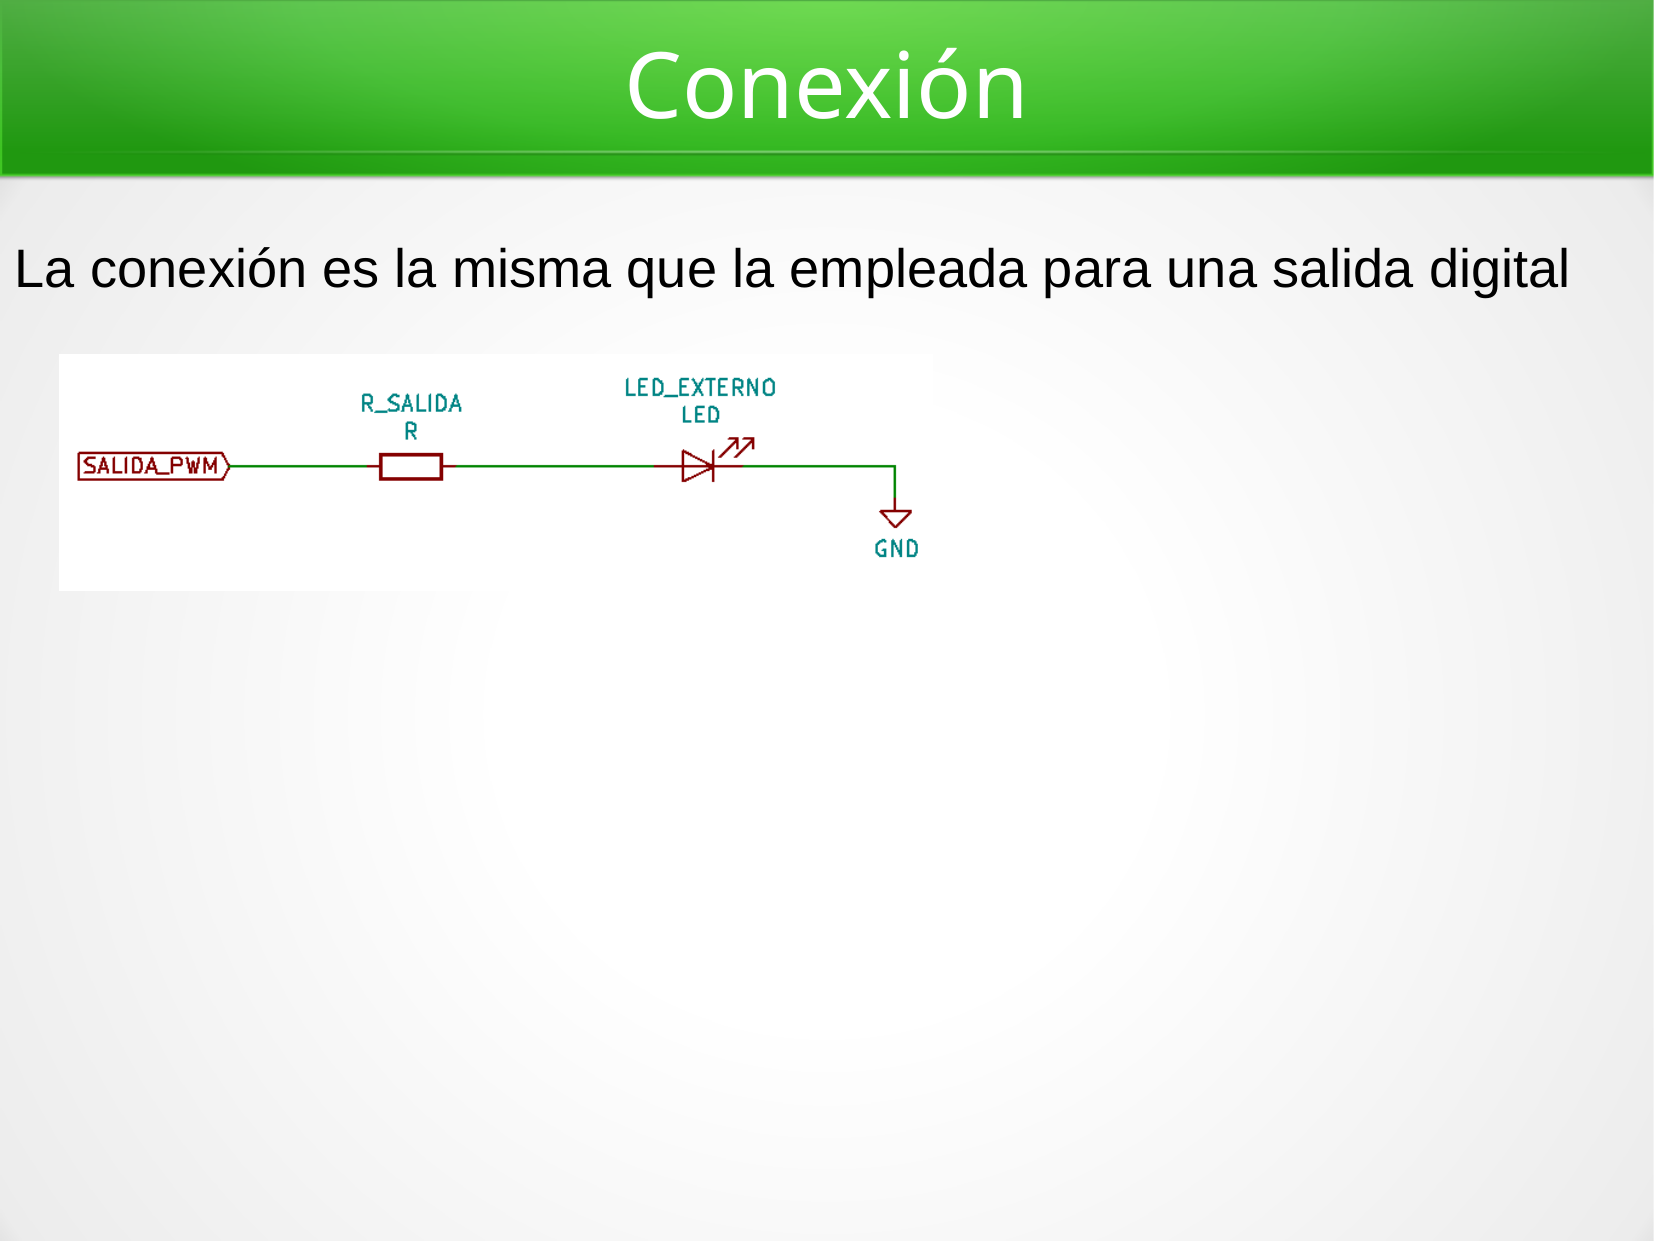

# Conexión
La conexión es la misma que la empleada para una salida digital